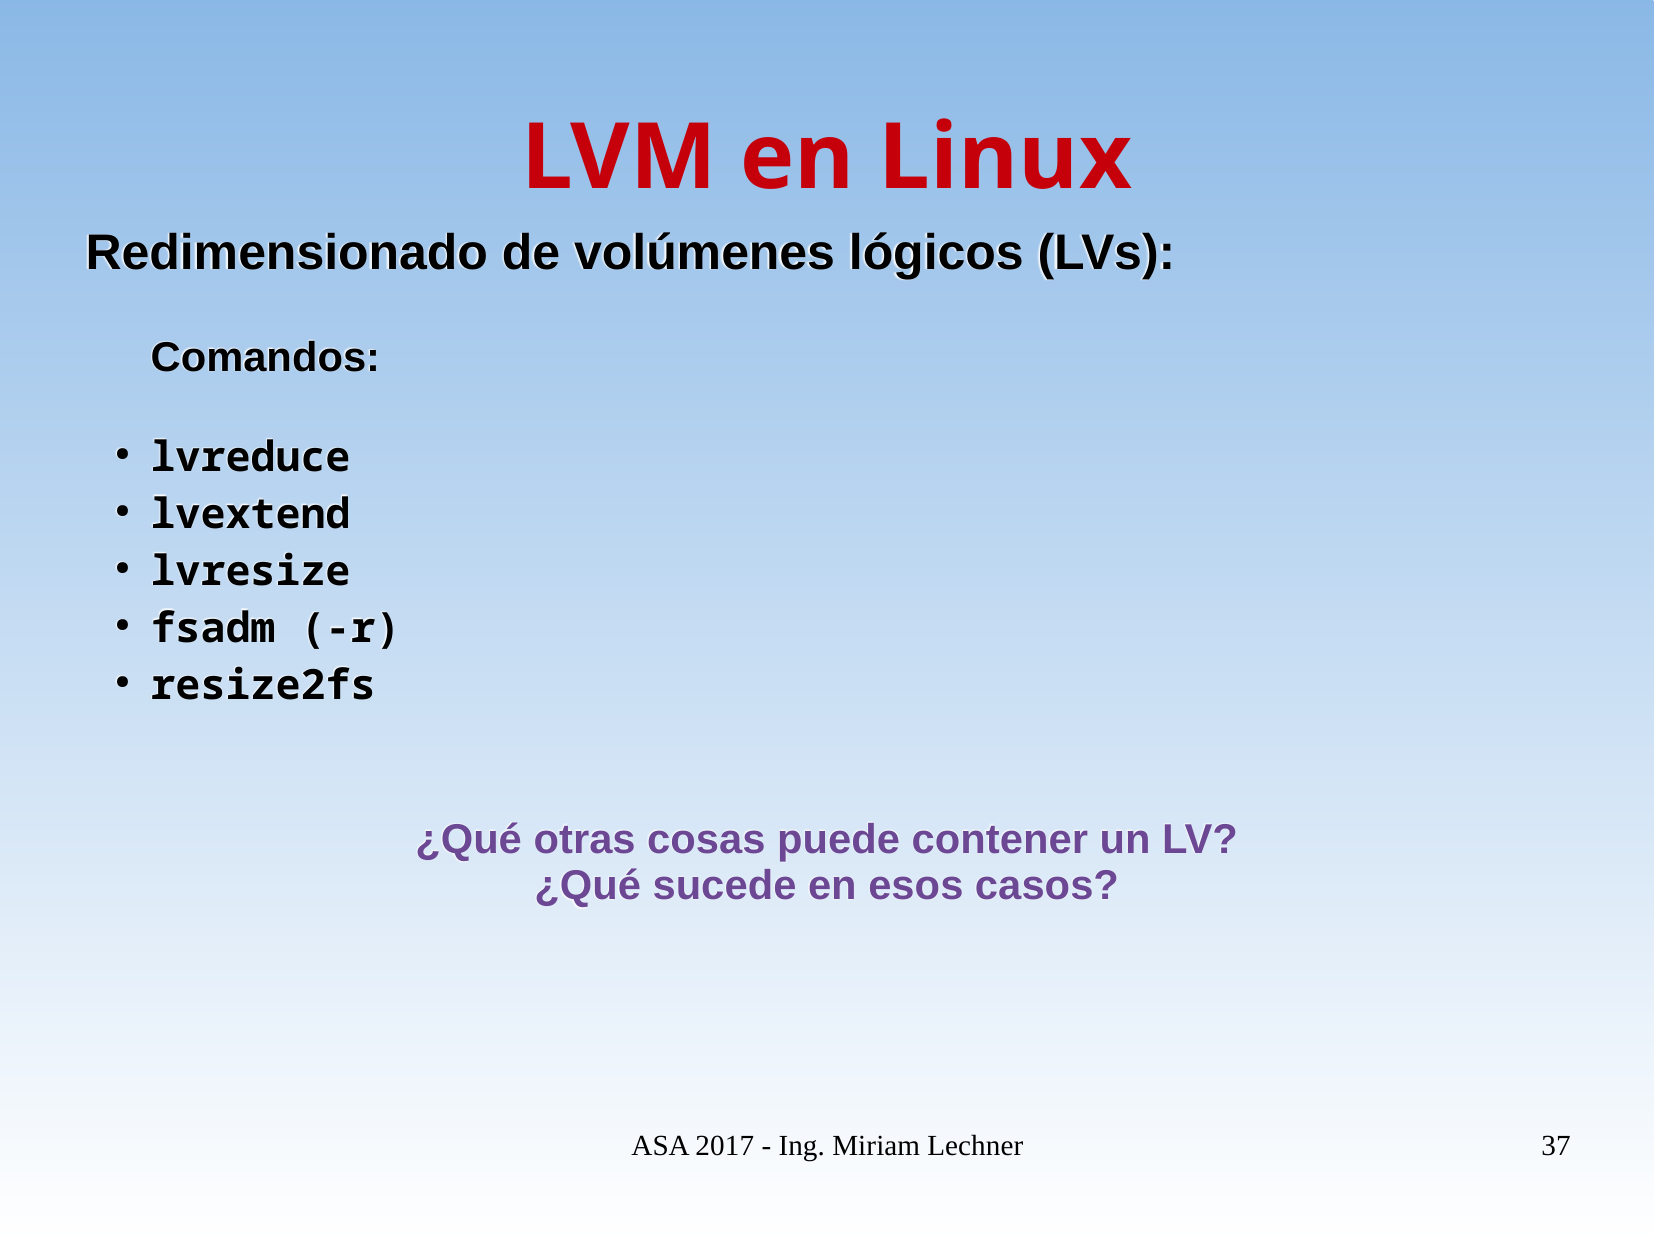

# LVM en Linux
Redimensionado de volúmenes lógicos (LVs):
Comandos:
lvreduce
lvextend
lvresize
fsadm (-r)
resize2fs
¿Qué otras cosas puede contener un LV?
¿Qué sucede en esos casos?
ASA 2017 - Ing. Miriam Lechner
37